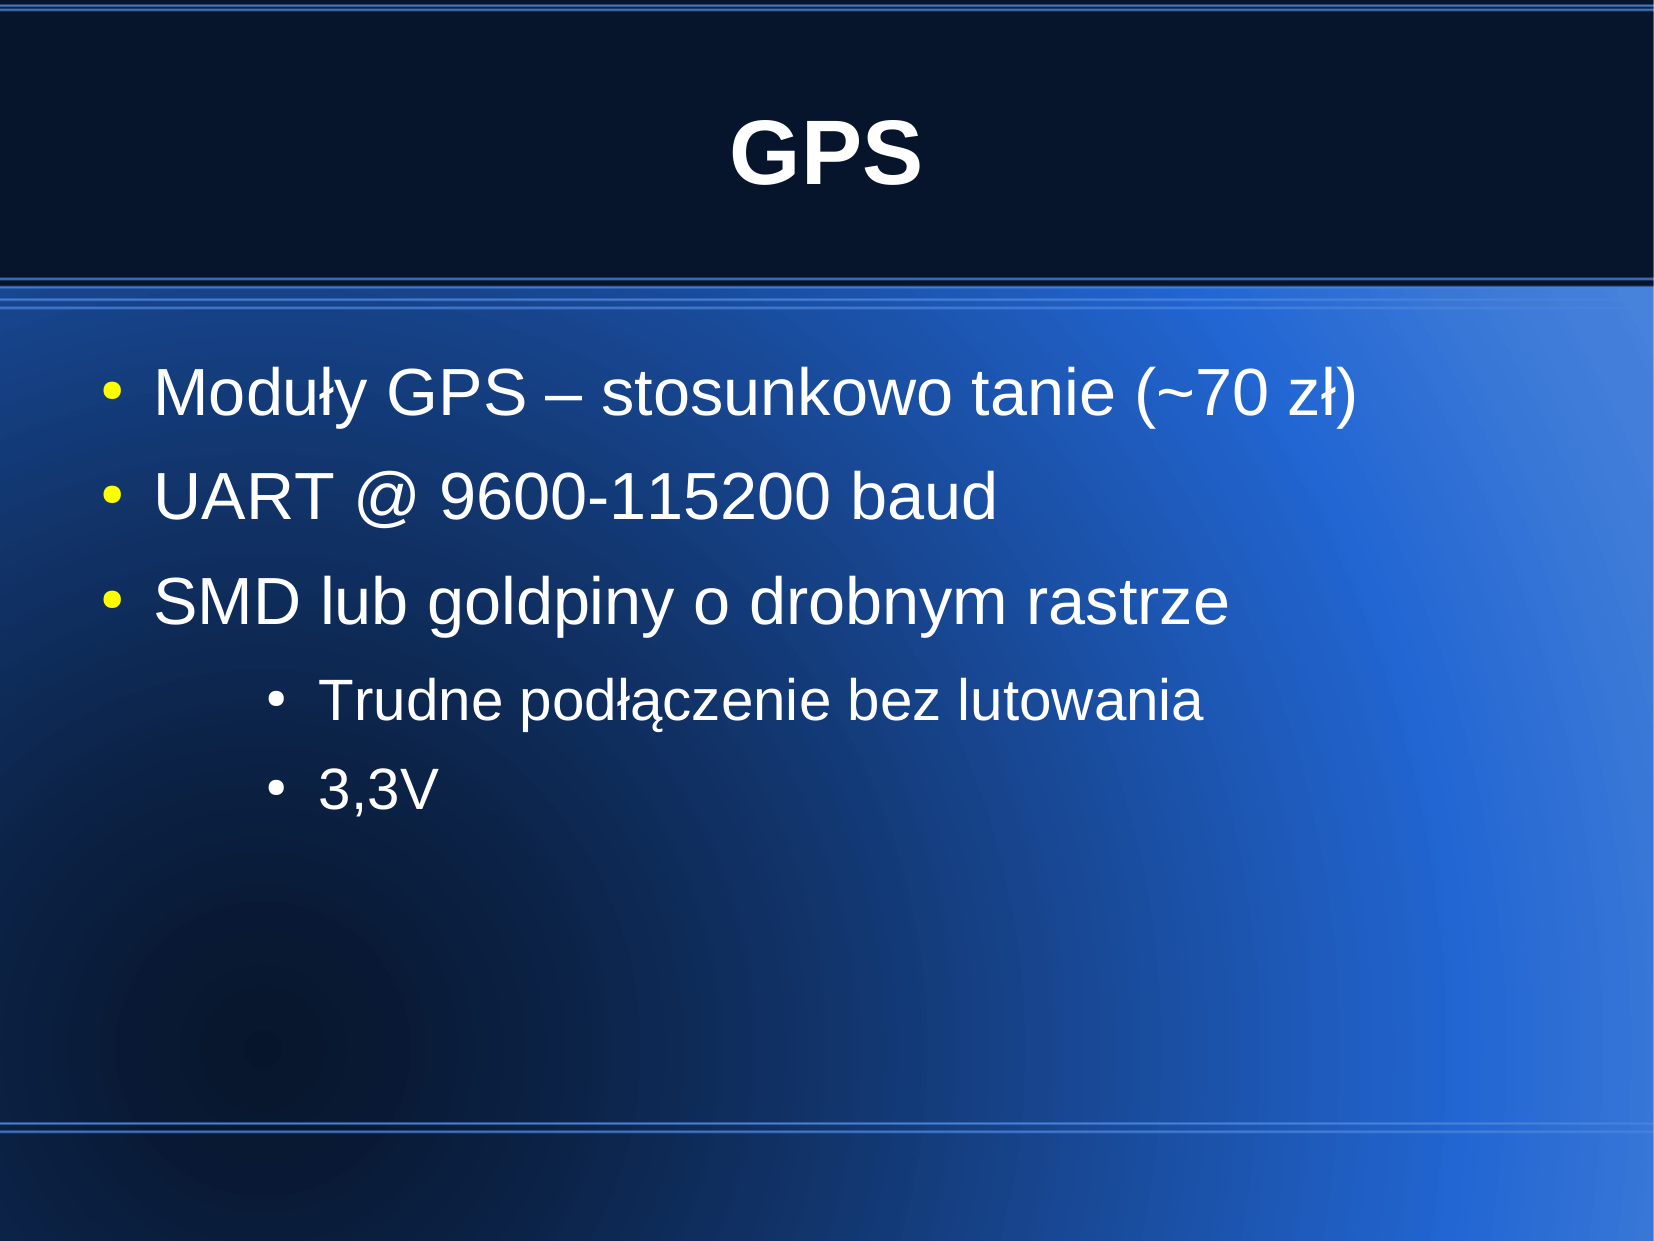

# GPS
Moduły GPS – stosunkowo tanie (~70 zł)
UART @ 9600-115200 baud
SMD lub goldpiny o drobnym rastrze
Trudne podłączenie bez lutowania
3,3V